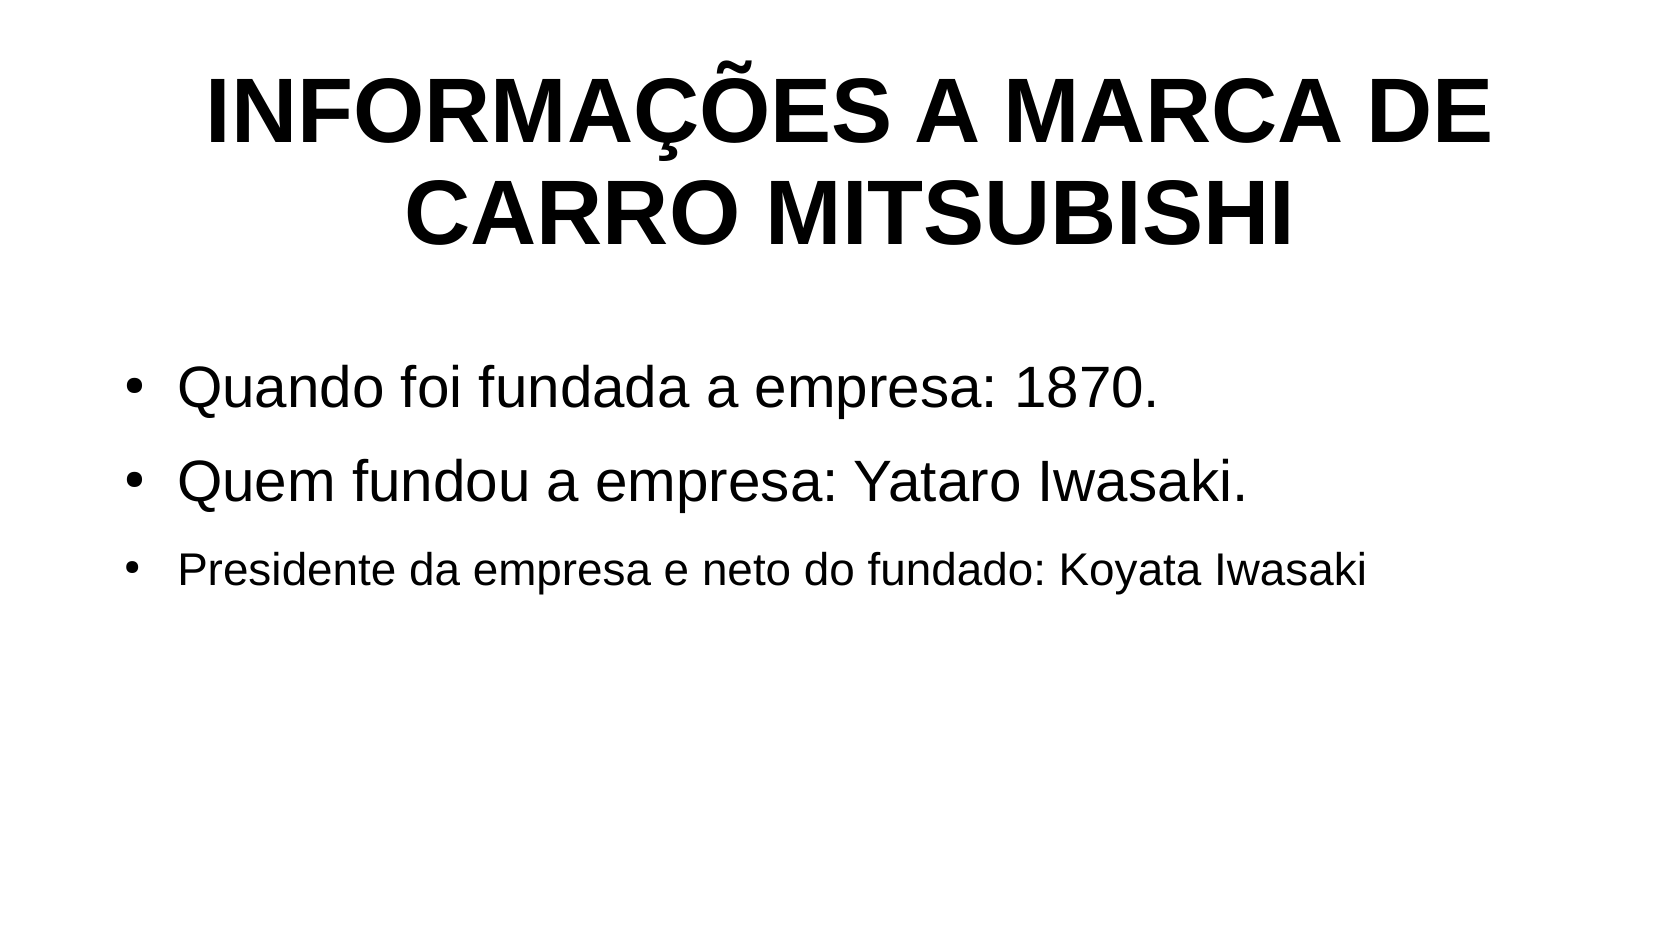

# INFORMAÇÕES A MARCA DE CARRO MITSUBISHI
Quando foi fundada a empresa: 1870.
Quem fundou a empresa: Yataro Iwasaki.
Presidente da empresa e neto do fundado: Koyata Iwasaki